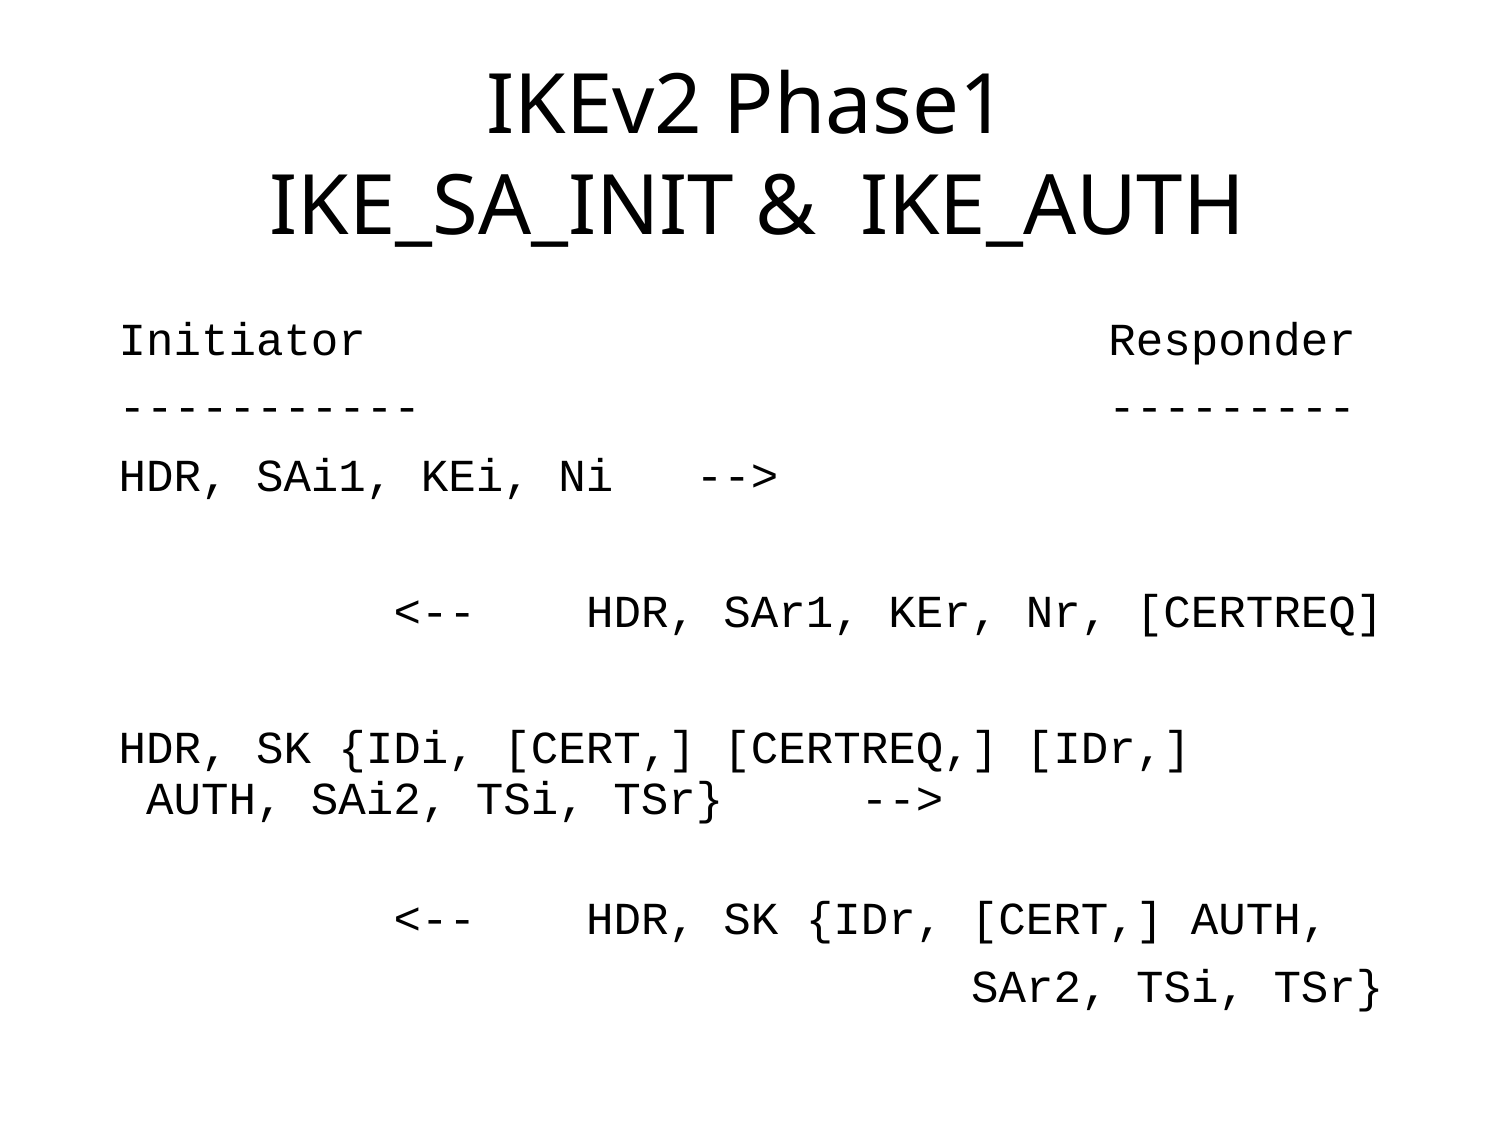

IKEv2 Phase1
IKE_SA_INIT & IKE_AUTH
Initiator Responder
----------- ---------
HDR, SAi1, KEi, Ni -->
 <-- HDR, SAr1, KEr, Nr, [CERTREQ]
HDR, SK {IDi, [CERT,] [CERTREQ,] [IDr,] AUTH, SAi2, TSi, TSr} -->
 <-- HDR, SK {IDr, [CERT,] AUTH,
 SAr2, TSi, TSr}